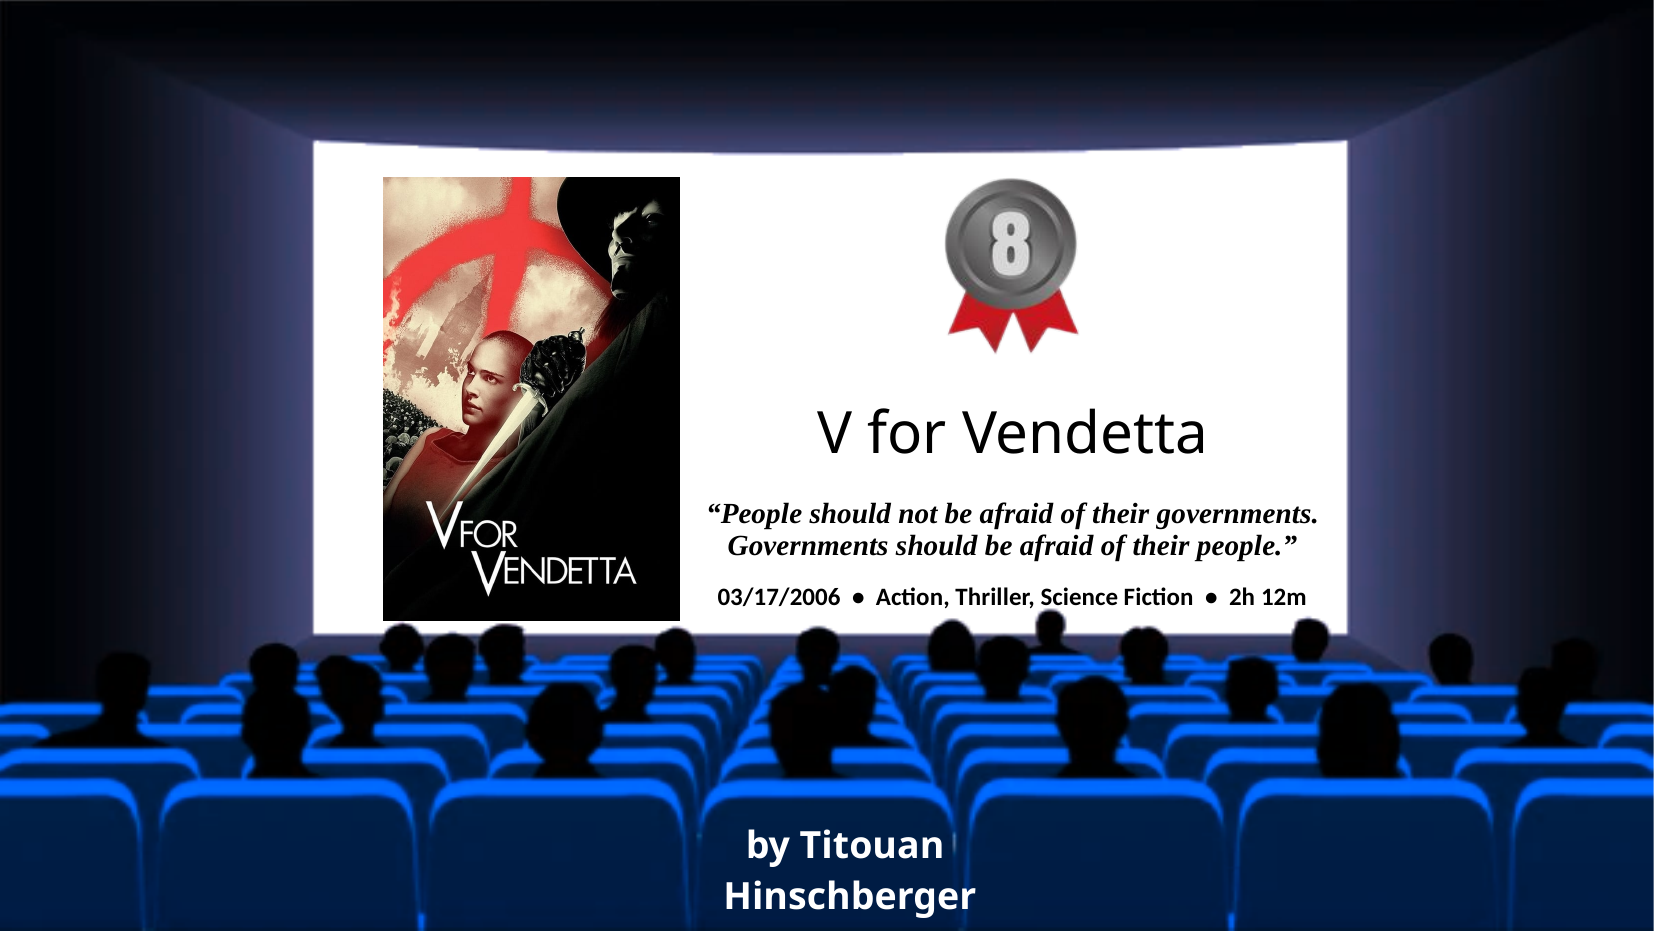

V for Vendetta
“People should not be afraid of their governments. Governments should be afraid of their people.”
03/17/2006 • Action, Thriller, Science Fiction • 2h 12m